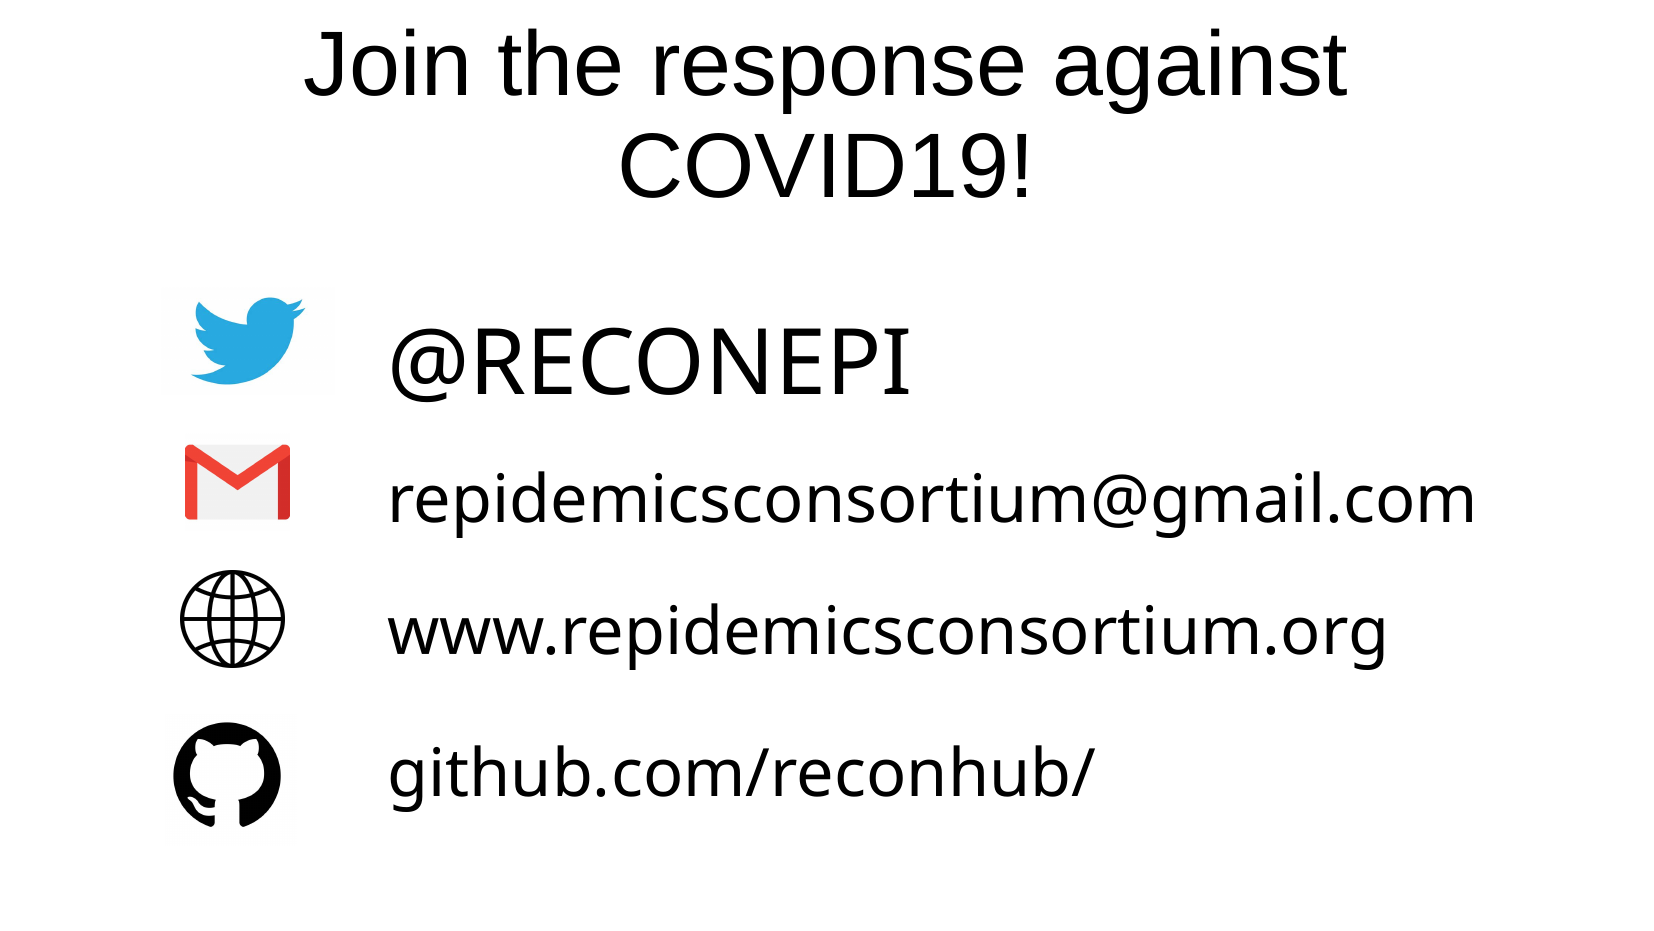

# Join the response against COVID19!
@RECONEPI
repidemicsconsortium@gmail.com
www.repidemicsconsortium.org
github.com/reconhub/